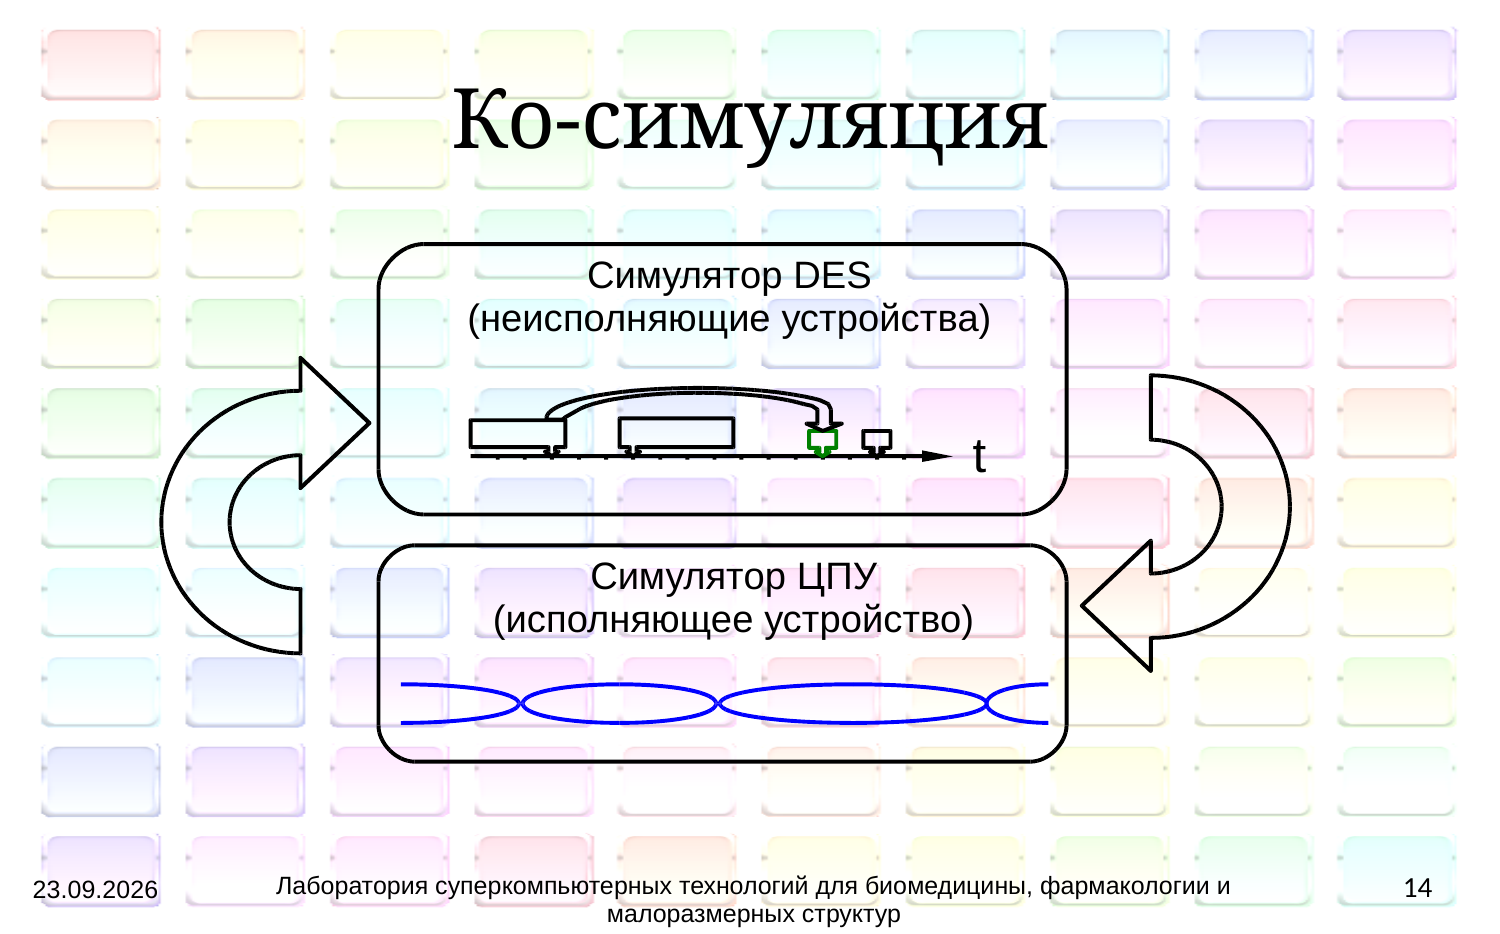

# Ко-симуляция
Лаборатория суперкомпьютерных технологий для биомедицины, фармакологии и малоразмерных структур
12